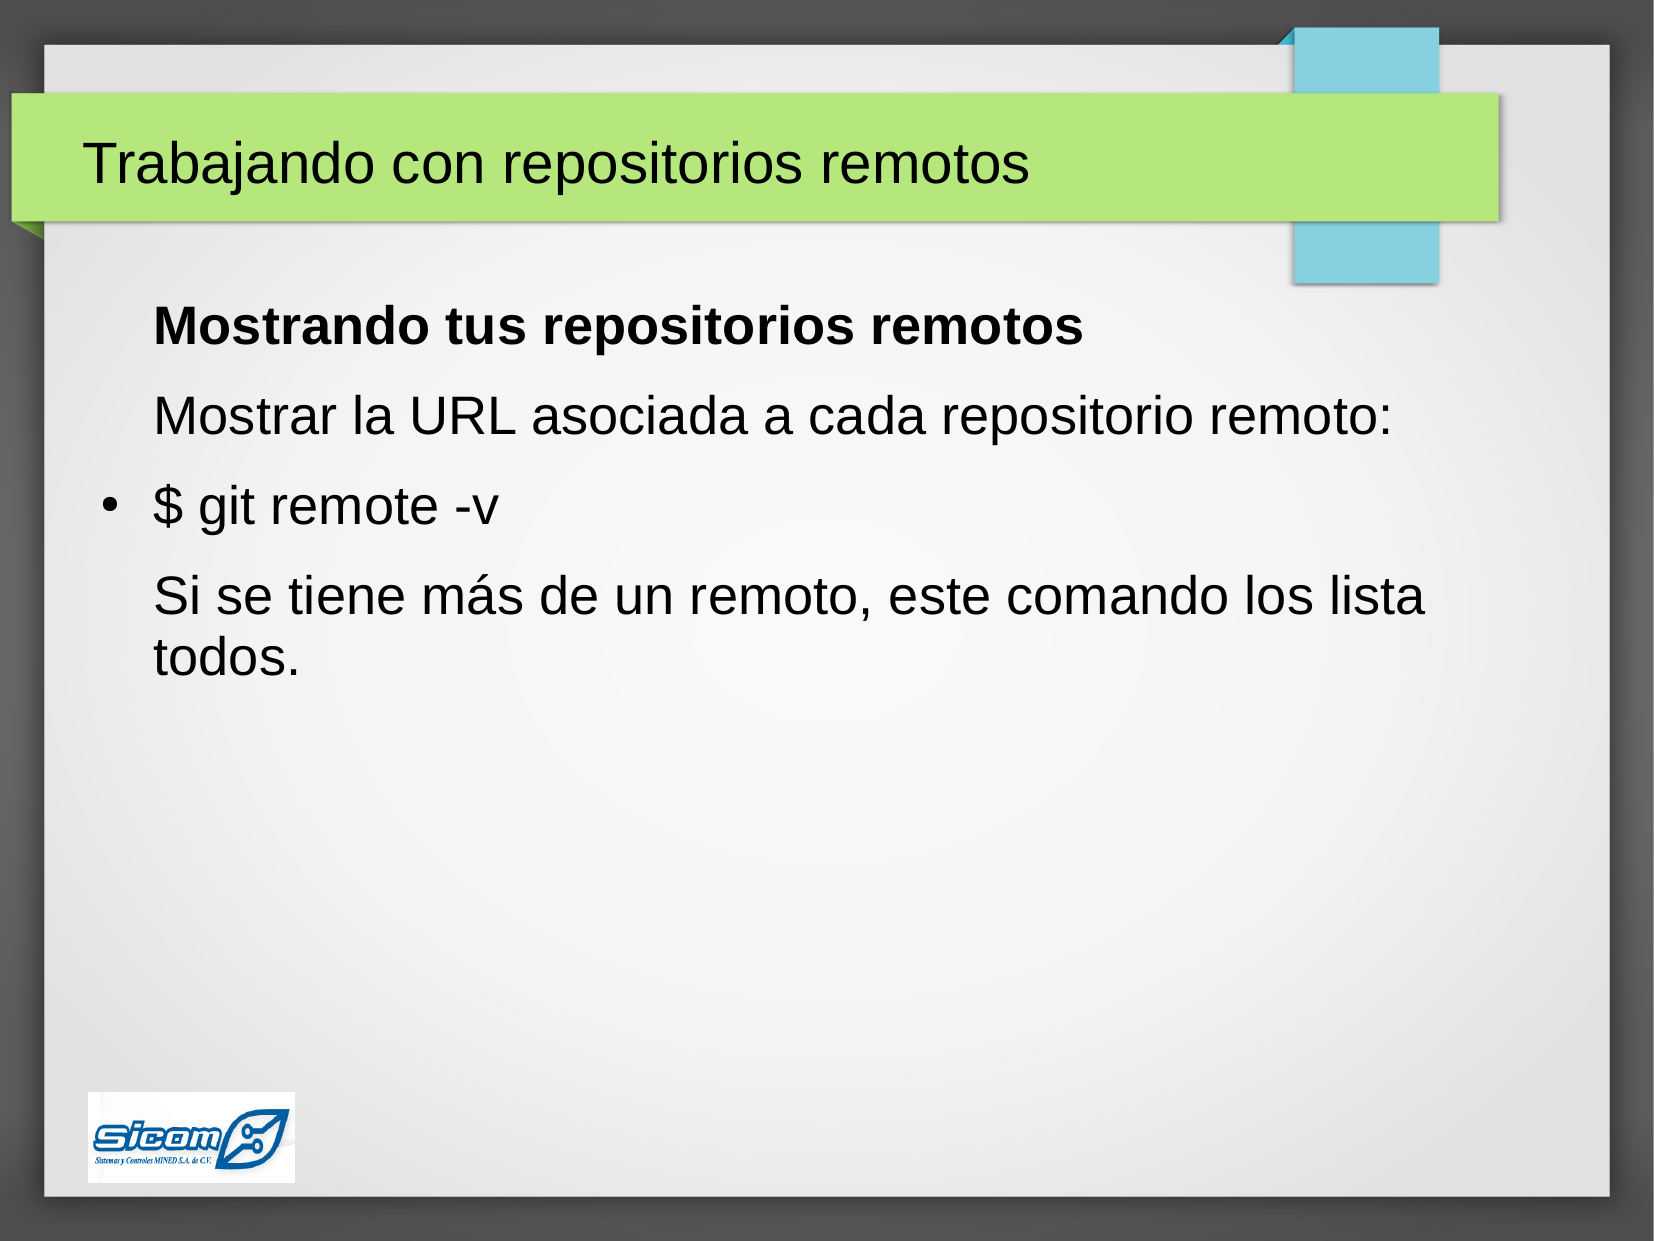

# Trabajando con repositorios remotos
Mostrando tus repositorios remotos
Mostrar la URL asociada a cada repositorio remoto:
$ git remote -v
Si se tiene más de un remoto, este comando los lista todos.